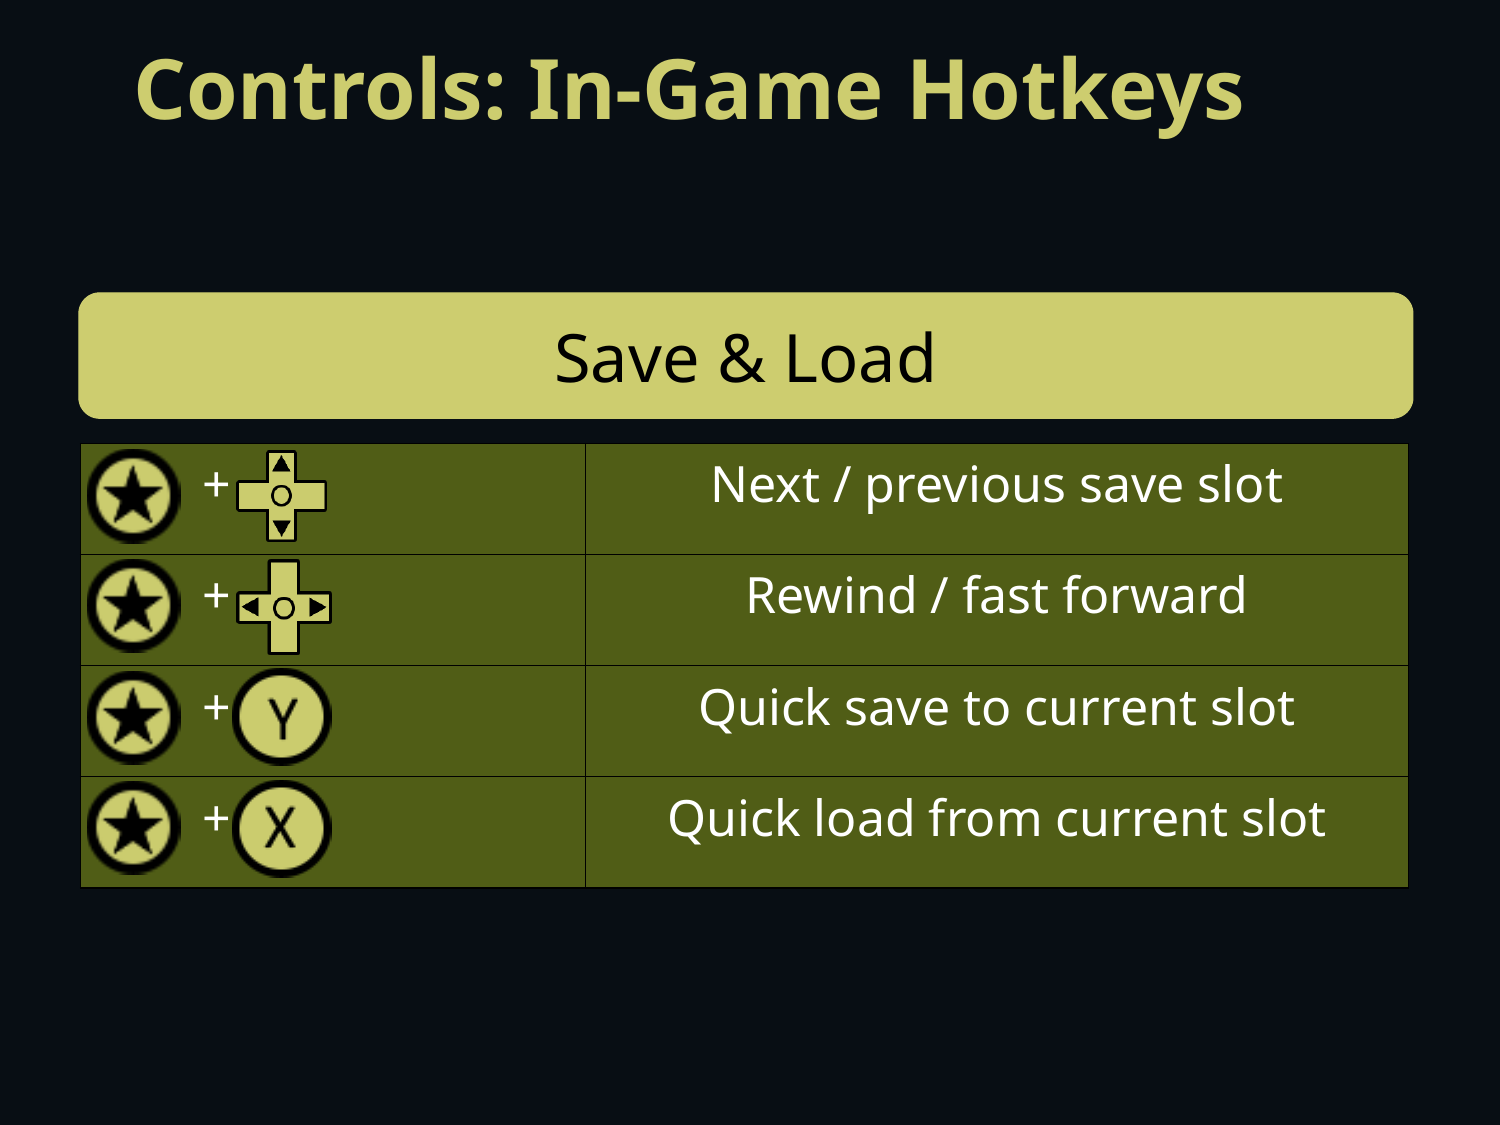

Controls: In-Game Hotkeys
Save & Load
| + | Next / previous save slot |
| --- | --- |
| + | Rewind / fast forward |
| + | Quick save to current slot |
| + | Quick load from current slot |